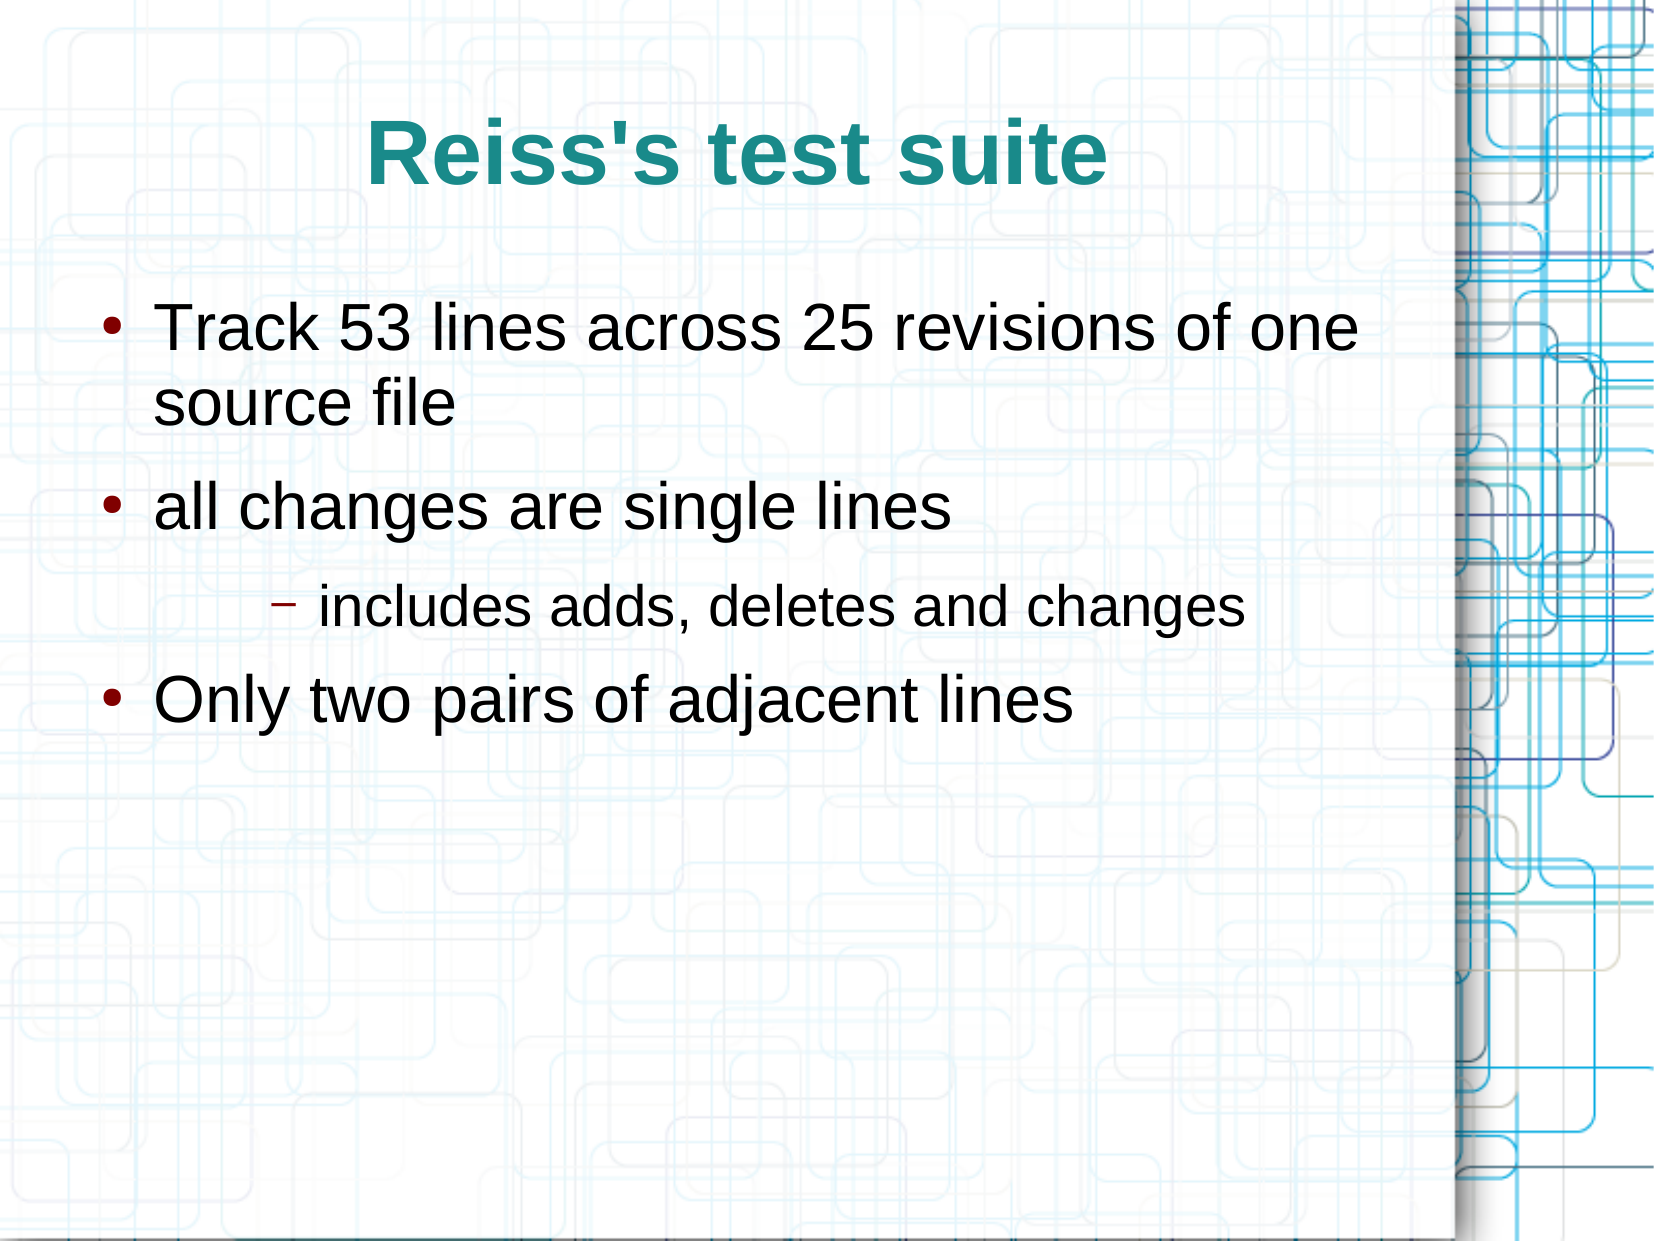

# Reiss's test suite
Track 53 lines across 25 revisions of one source file
all changes are single lines
includes adds, deletes and changes
Only two pairs of adjacent lines